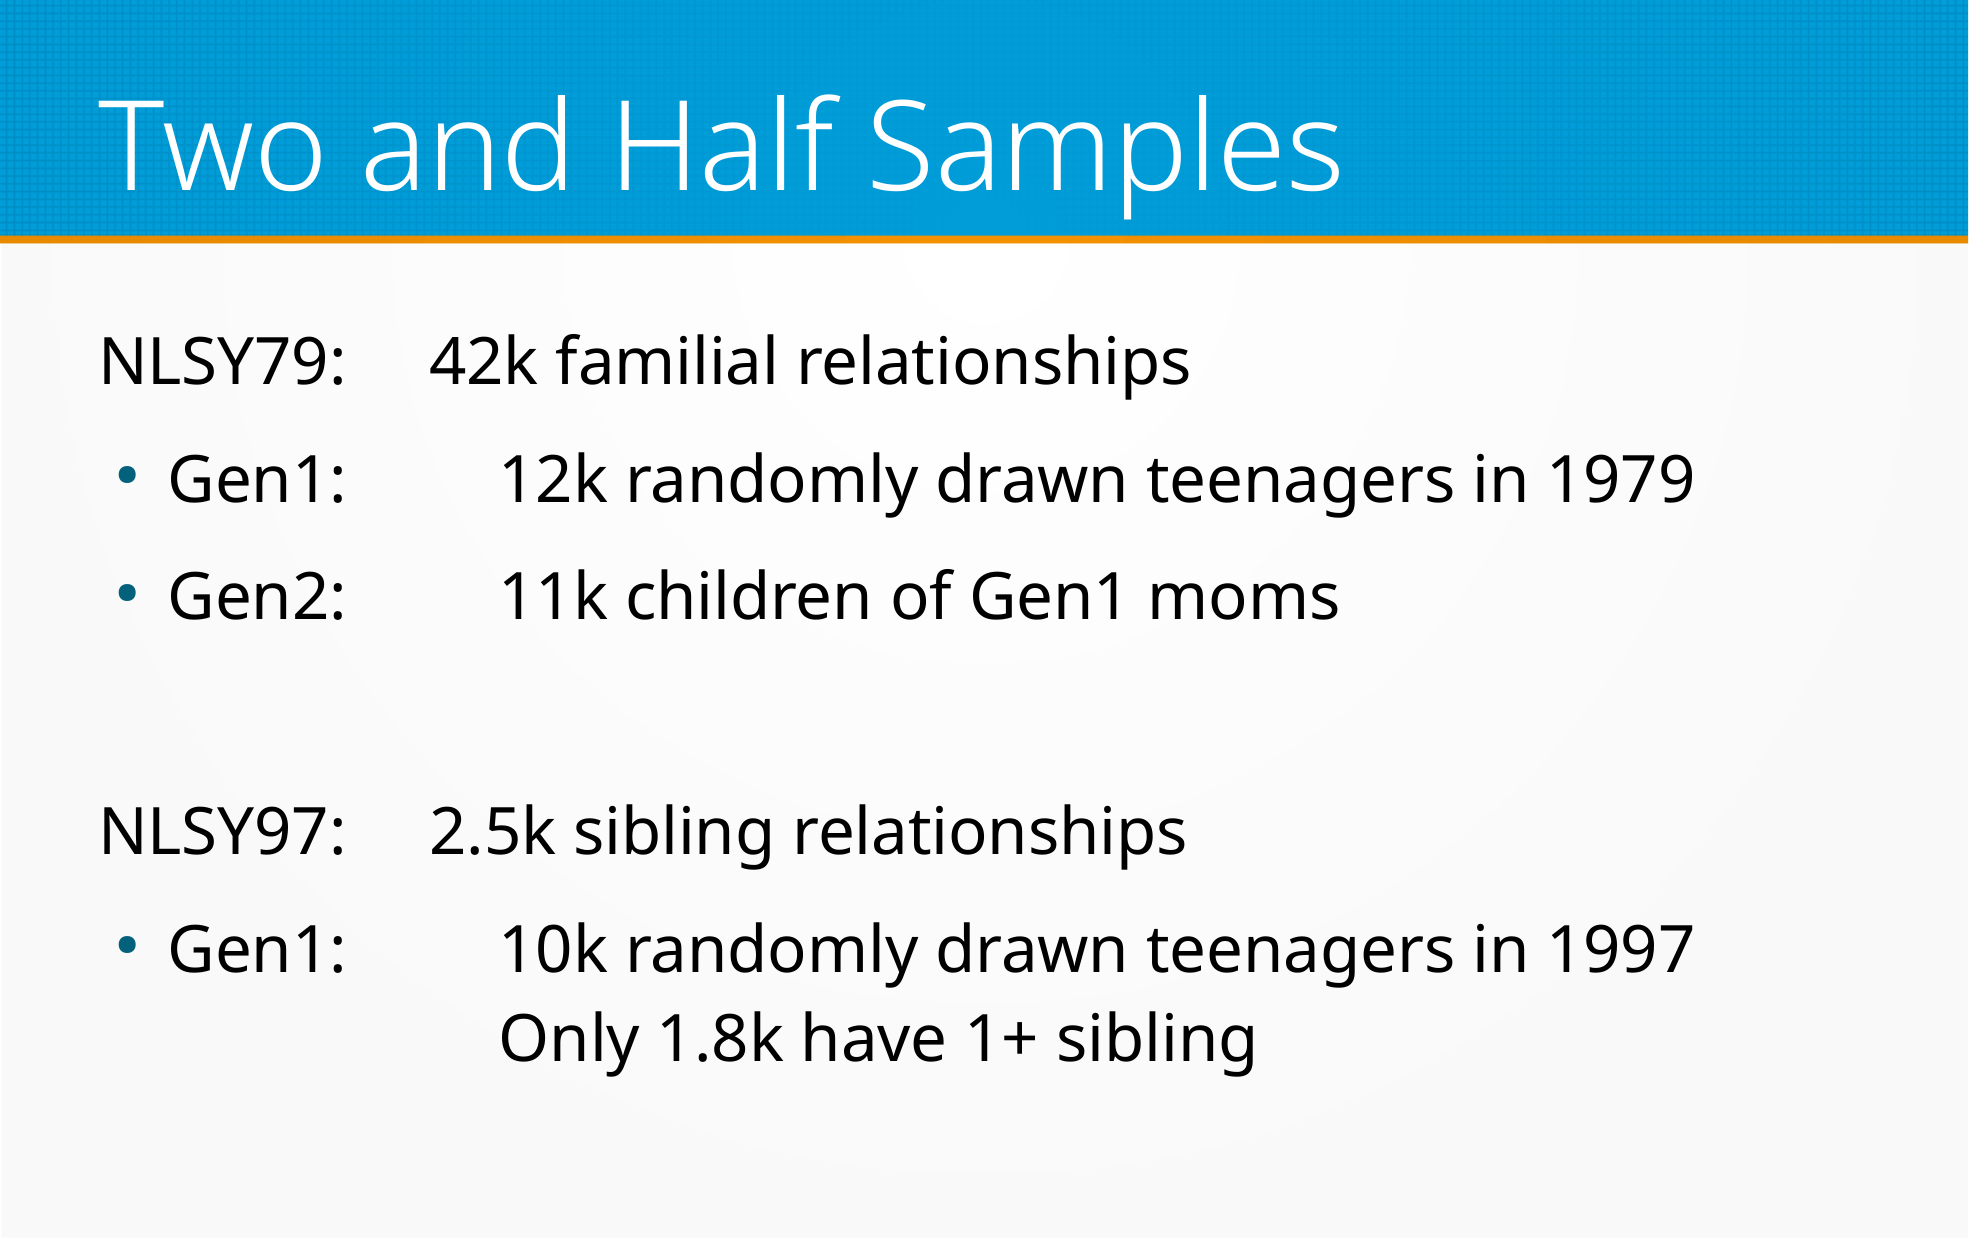

# Two and Half Samples
NLSY79:	42k familial relationships
Gen1:	12k randomly drawn teenagers in 1979
Gen2:	11k children of Gen1 moms
NLSY97:	2.5k sibling relationships
Gen1:	10k randomly drawn teenagers in 1997
	Only 1.8k have 1+ sibling